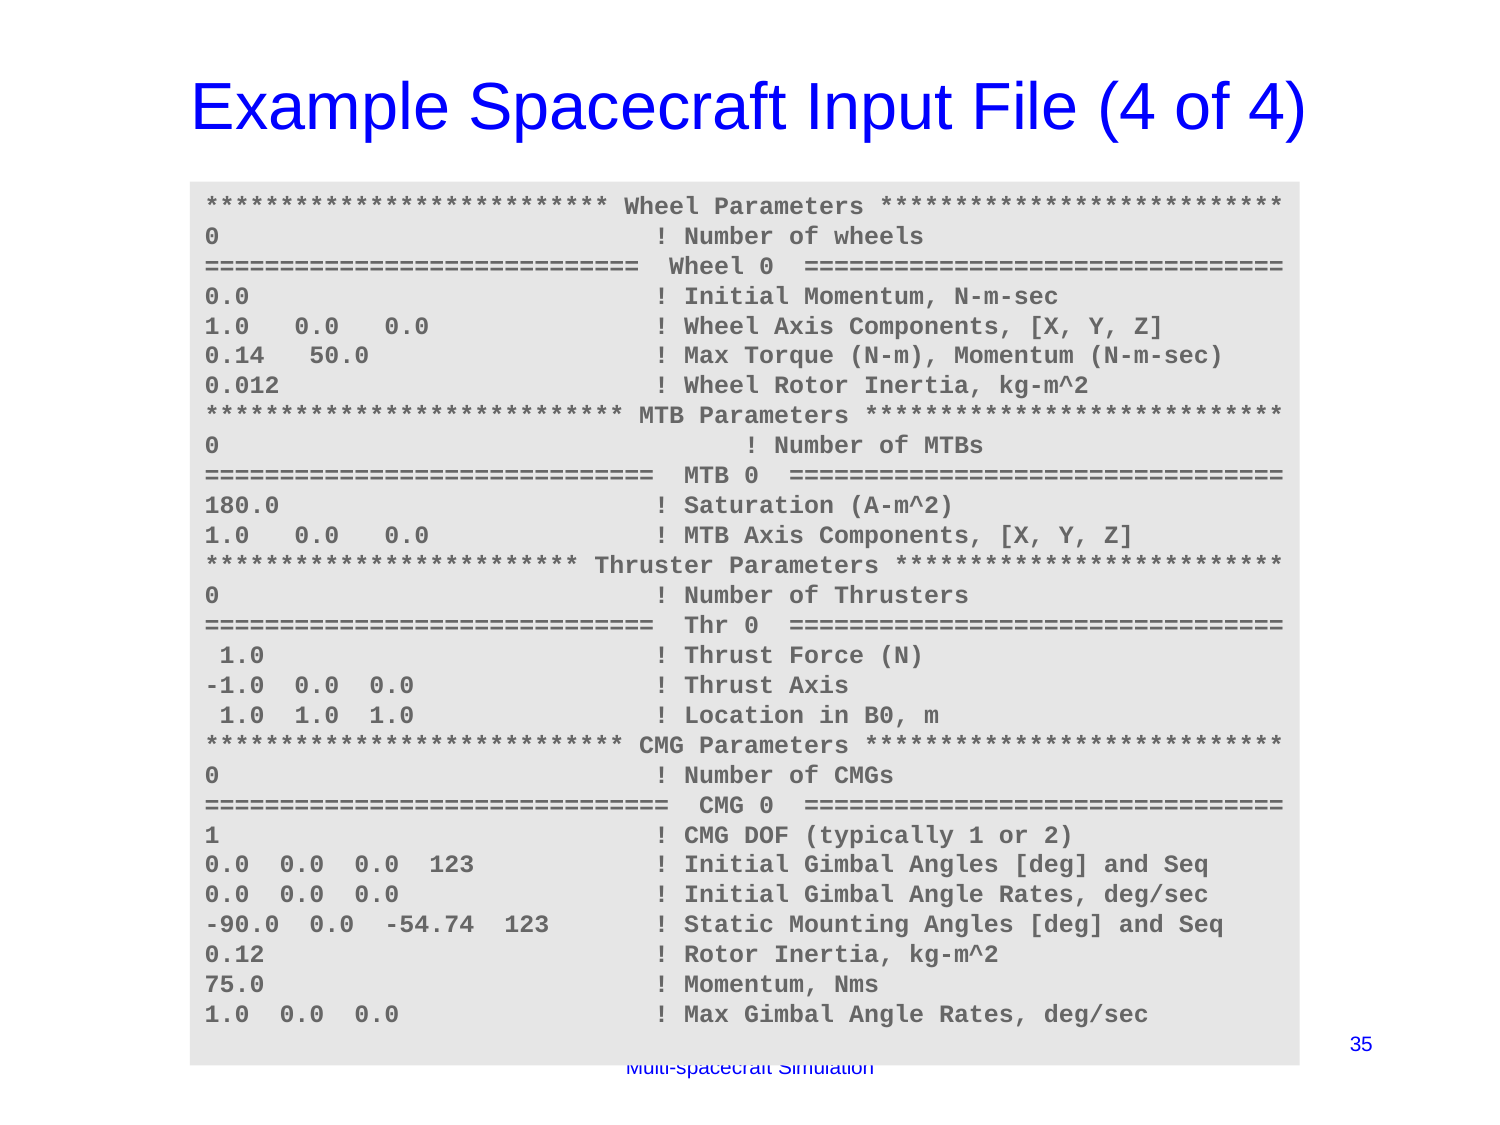

# Example Spacecraft Input File (4 of 4)
*************************** Wheel Parameters ***************************
0 ! Number of wheels
============================= Wheel 0 ================================
0.0 ! Initial Momentum, N-m-sec
1.0 0.0 0.0 ! Wheel Axis Components, [X, Y, Z]
0.14 50.0 ! Max Torque (N-m), Momentum (N-m-sec)
0.012 ! Wheel Rotor Inertia, kg-m^2
**************************** MTB Parameters ****************************
0 ! Number of MTBs
============================== MTB 0 =================================
180.0 ! Saturation (A-m^2)
1.0 0.0 0.0 ! MTB Axis Components, [X, Y, Z]
************************* Thruster Parameters **************************
0 ! Number of Thrusters
============================== Thr 0 =================================
 1.0 ! Thrust Force (N)
-1.0 0.0 0.0 ! Thrust Axis
 1.0 1.0 1.0 ! Location in B0, m
**************************** CMG Parameters ****************************
0 ! Number of CMGs
=============================== CMG 0 ================================
1 ! CMG DOF (typically 1 or 2)
0.0 0.0 0.0 123 ! Initial Gimbal Angles [deg] and Seq
0.0 0.0 0.0 ! Initial Gimbal Angle Rates, deg/sec
-90.0 0.0 -54.74 123 ! Static Mounting Angles [deg] and Seq
0.12 ! Rotor Inertia, kg-m^2
75.0 ! Momentum, Nms
1.0 0.0 0.0 ! Max Gimbal Angle Rates, deg/sec
42: The Mostly Harmless Simulation
35